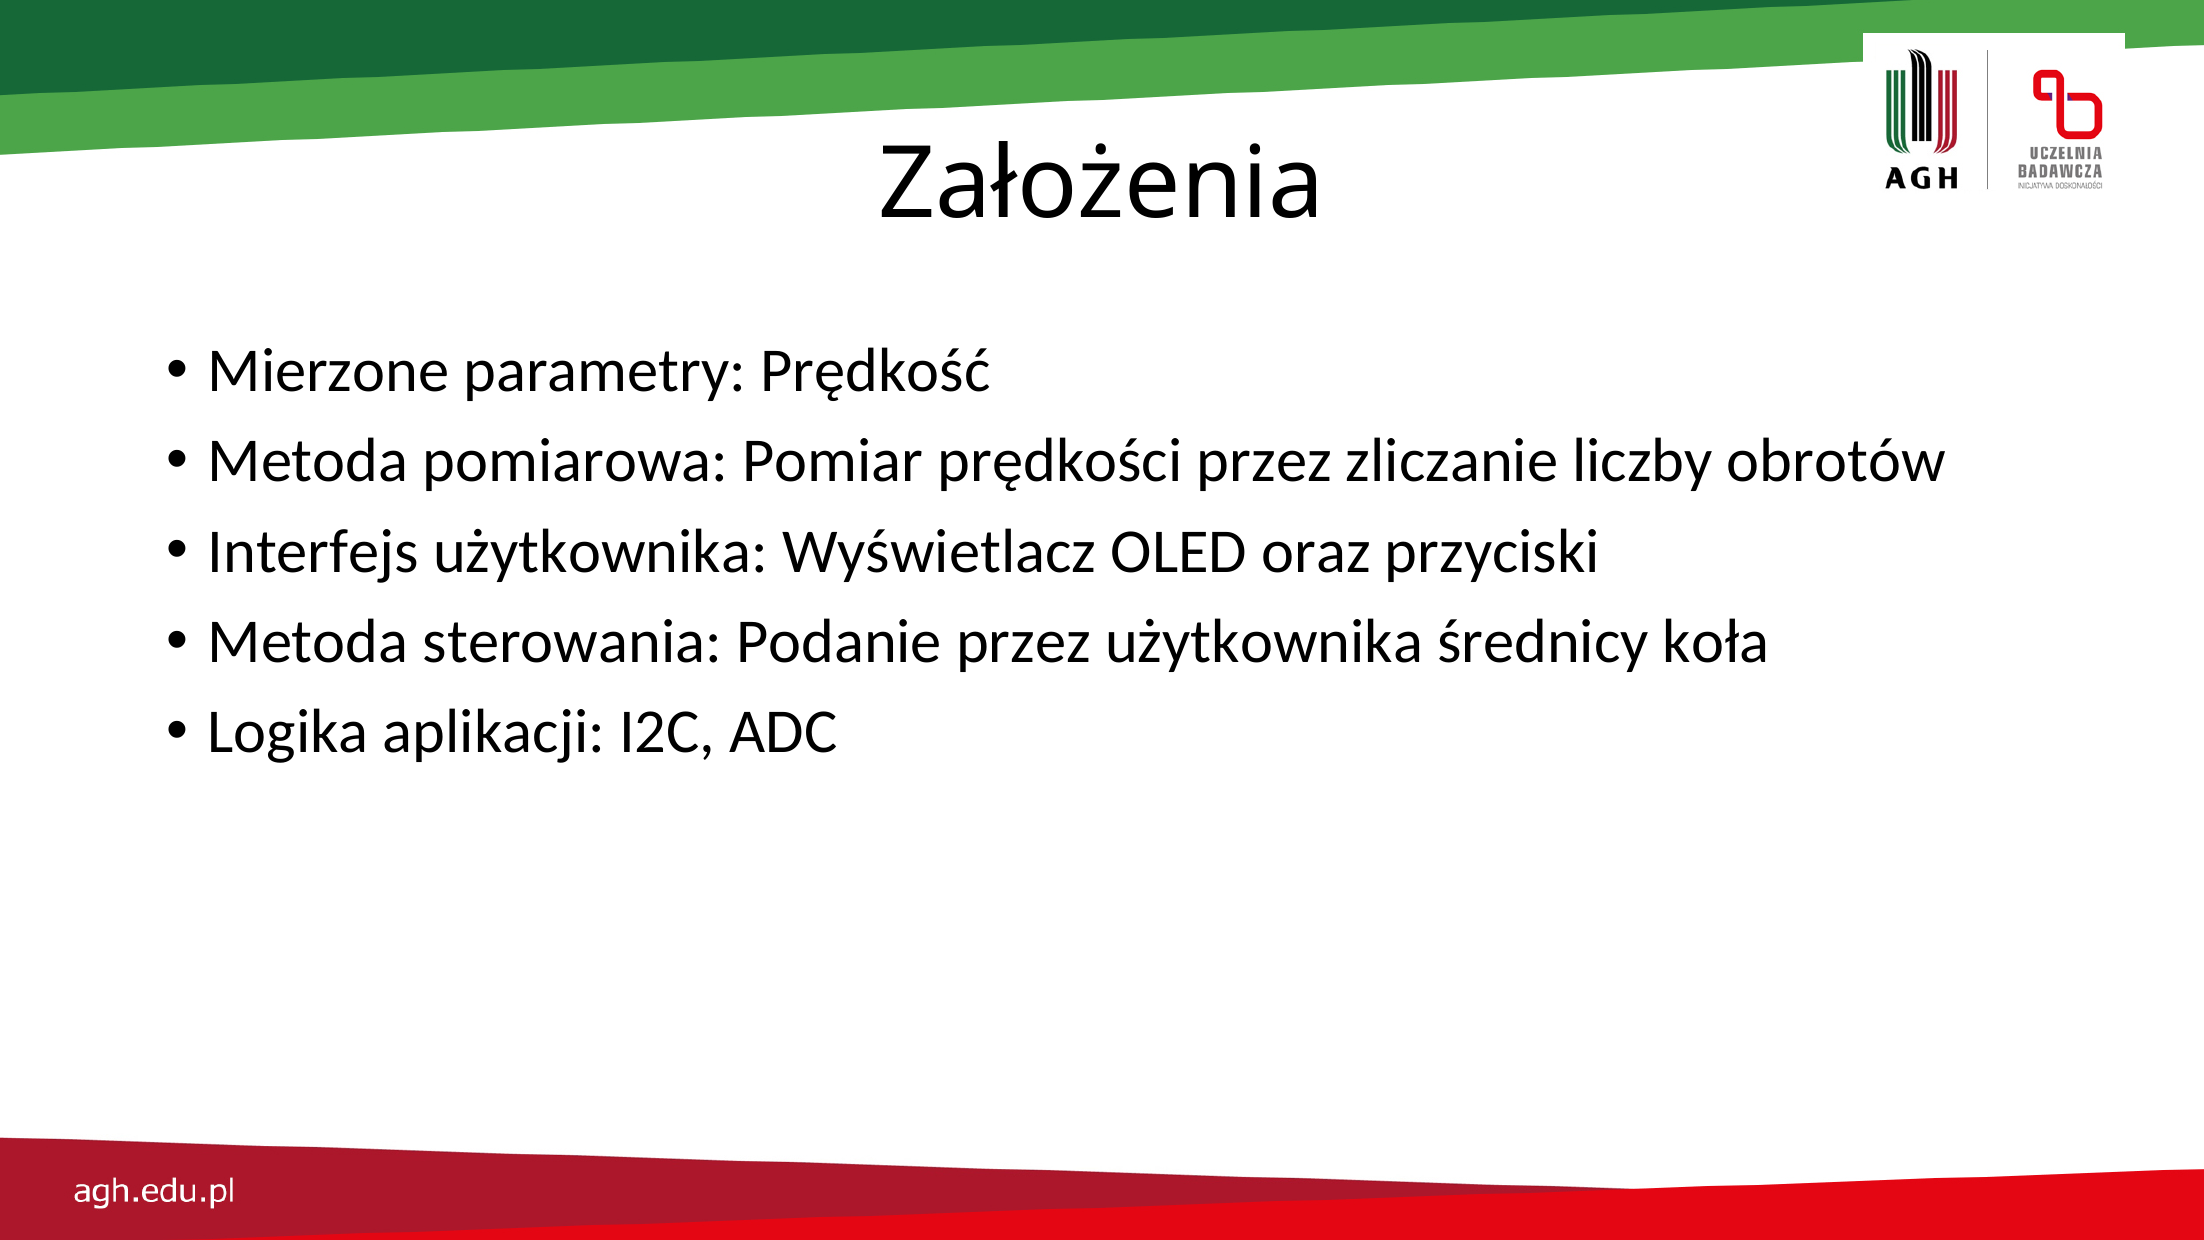

# Założenia
Mierzone parametry: Prędkość
Metoda pomiarowa: Pomiar prędkości przez zliczanie liczby obrotów
Interfejs użytkownika: Wyświetlacz OLED oraz przyciski
Metoda sterowania: Podanie przez użytkownika średnicy koła
Logika aplikacji: I2C, ADC